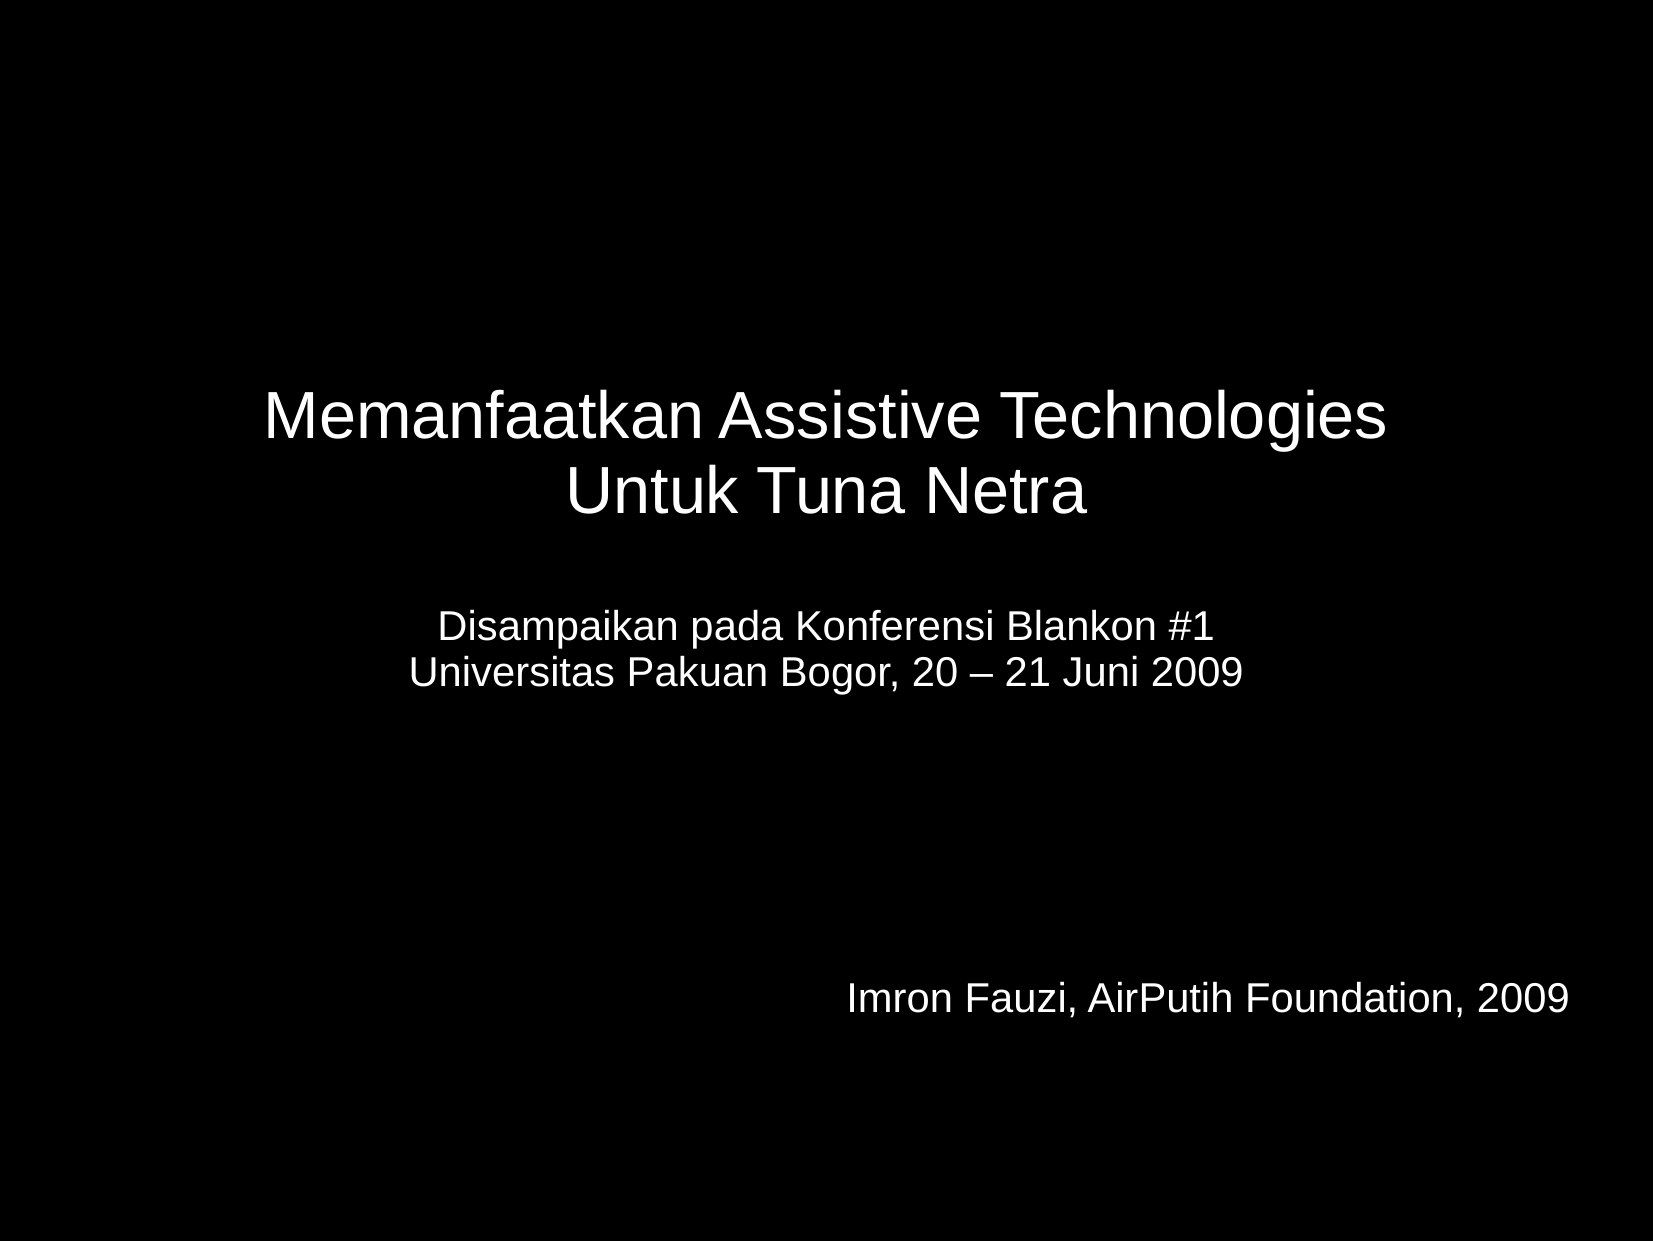

Memanfaatkan Assistive Technologies
Untuk Tuna Netra
Disampaikan pada Konferensi Blankon #1
Universitas Pakuan Bogor, 20 – 21 Juni 2009
Imron Fauzi, AirPutih Foundation, 2009